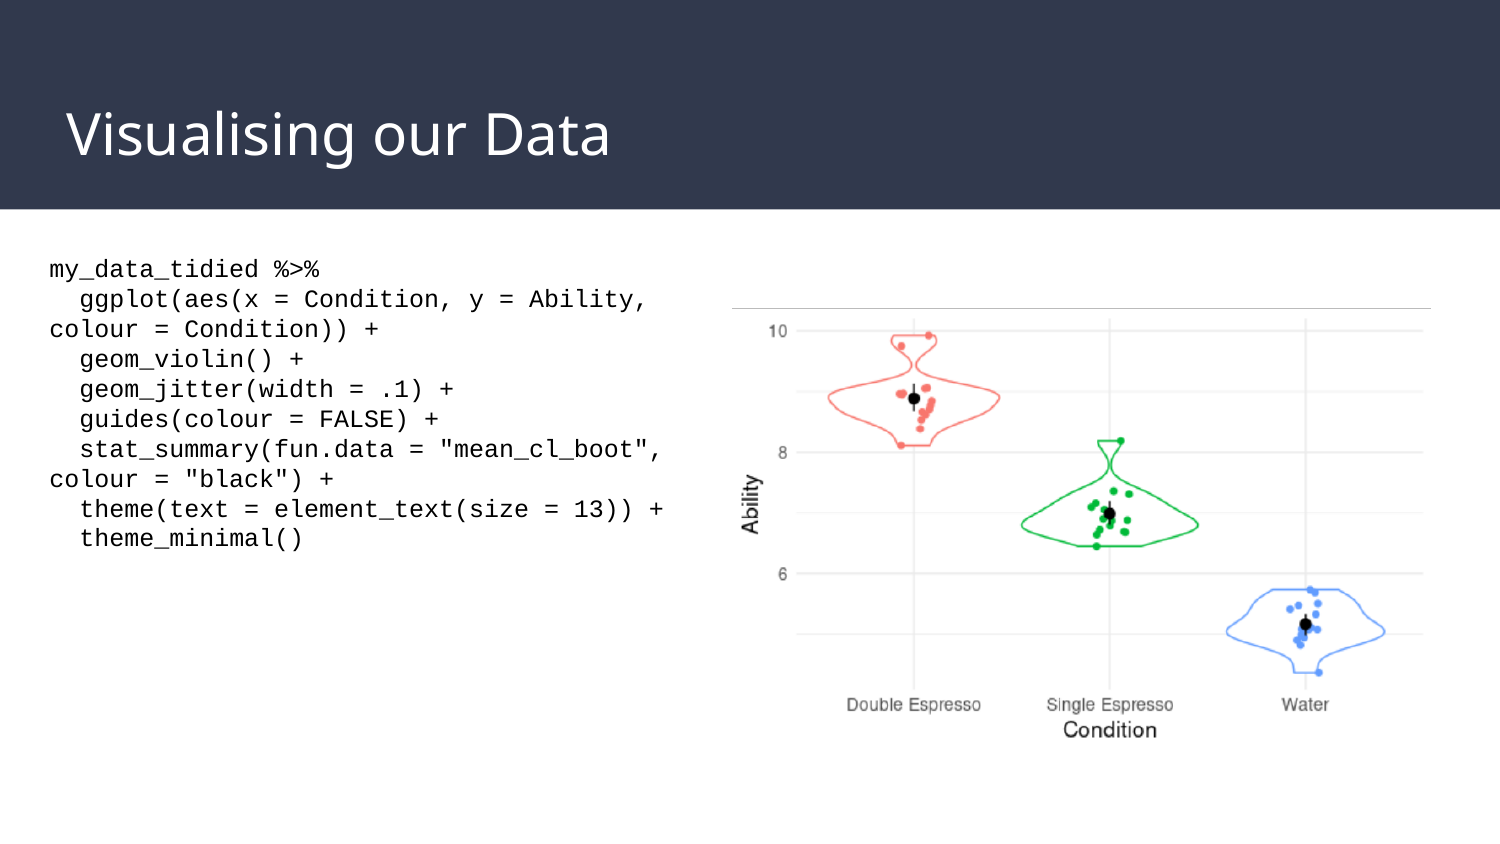

# Visualising our Data
my_data_tidied %>%
 ggplot(aes(x = Condition, y = Ability, colour = Condition)) +
 geom_violin() +
 geom_jitter(width = .1) +
 guides(colour = FALSE) +
 stat_summary(fun.data = "mean_cl_boot", colour = "black") +
 theme(text = element_text(size = 13)) +
 theme_minimal()